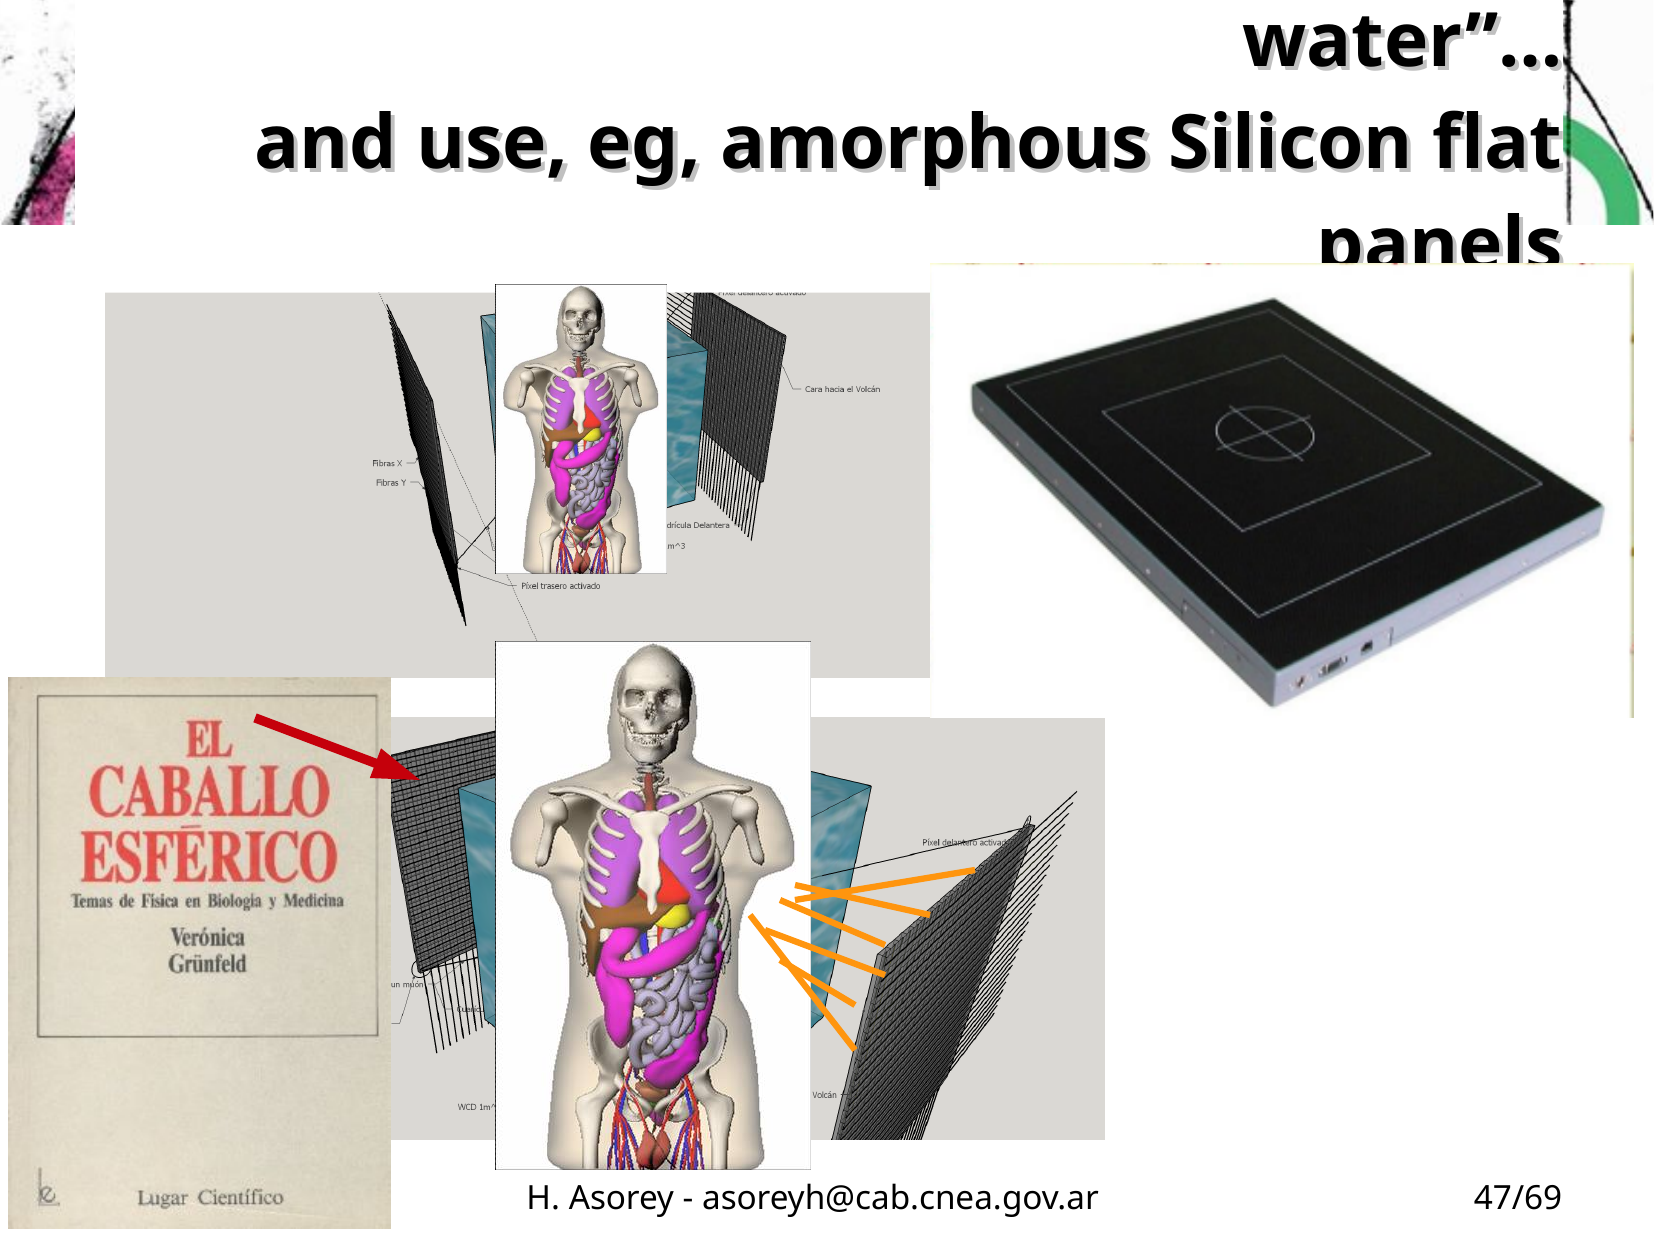

# Now replace “water” by “warm salt water”… and use, eg, amorphous Silicon flat panels
24/Oct/2016
H. Asorey - asoreyh@cab.cnea.gov.ar
47